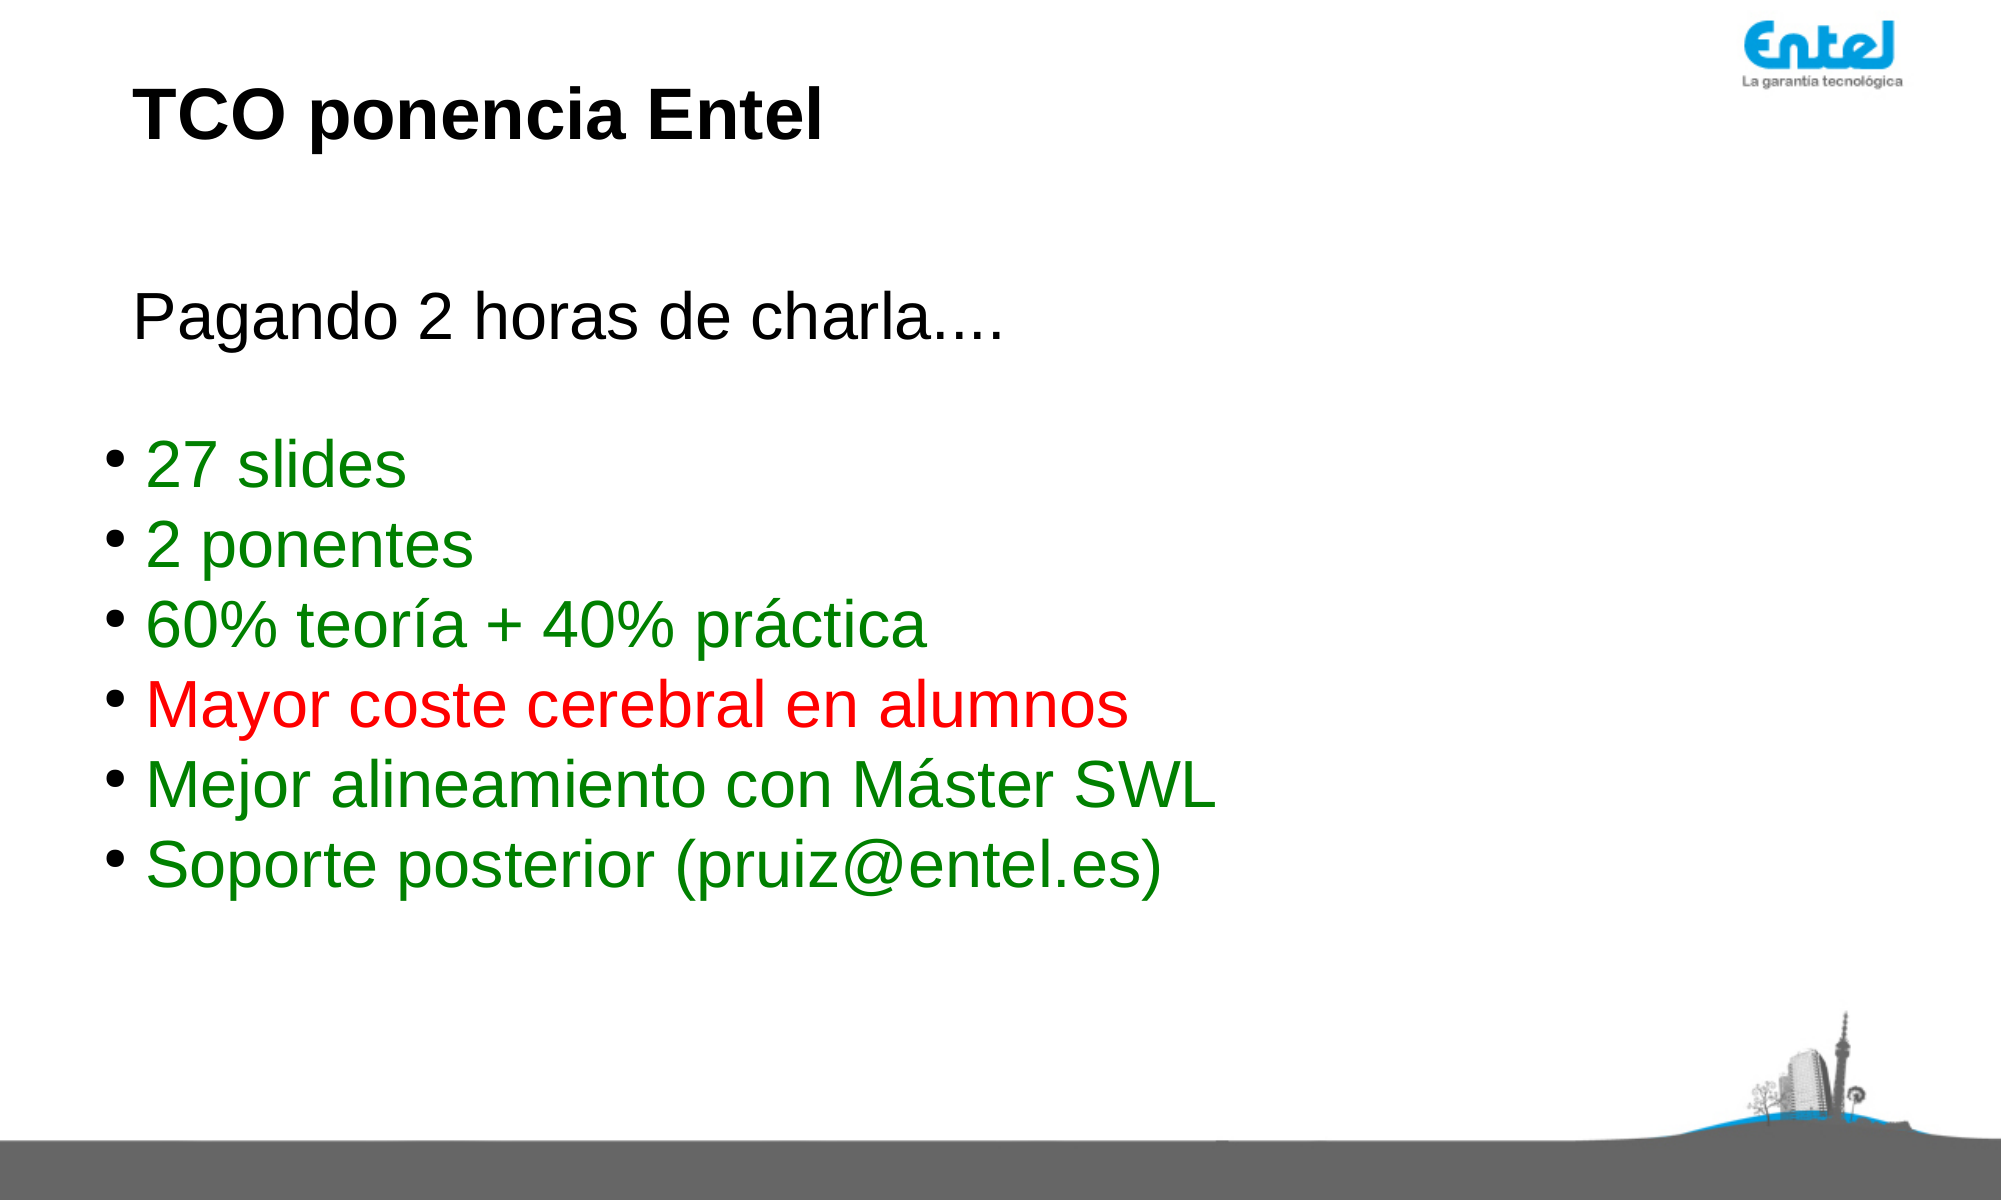

TCO ponencia Entel
Pagando 2 horas de charla....
 27 slides
 2 ponentes
 60% teoría + 40% práctica
 Mayor coste cerebral en alumnos
 Mejor alineamiento con Máster SWL
 Soporte posterior (pruiz@entel.es)